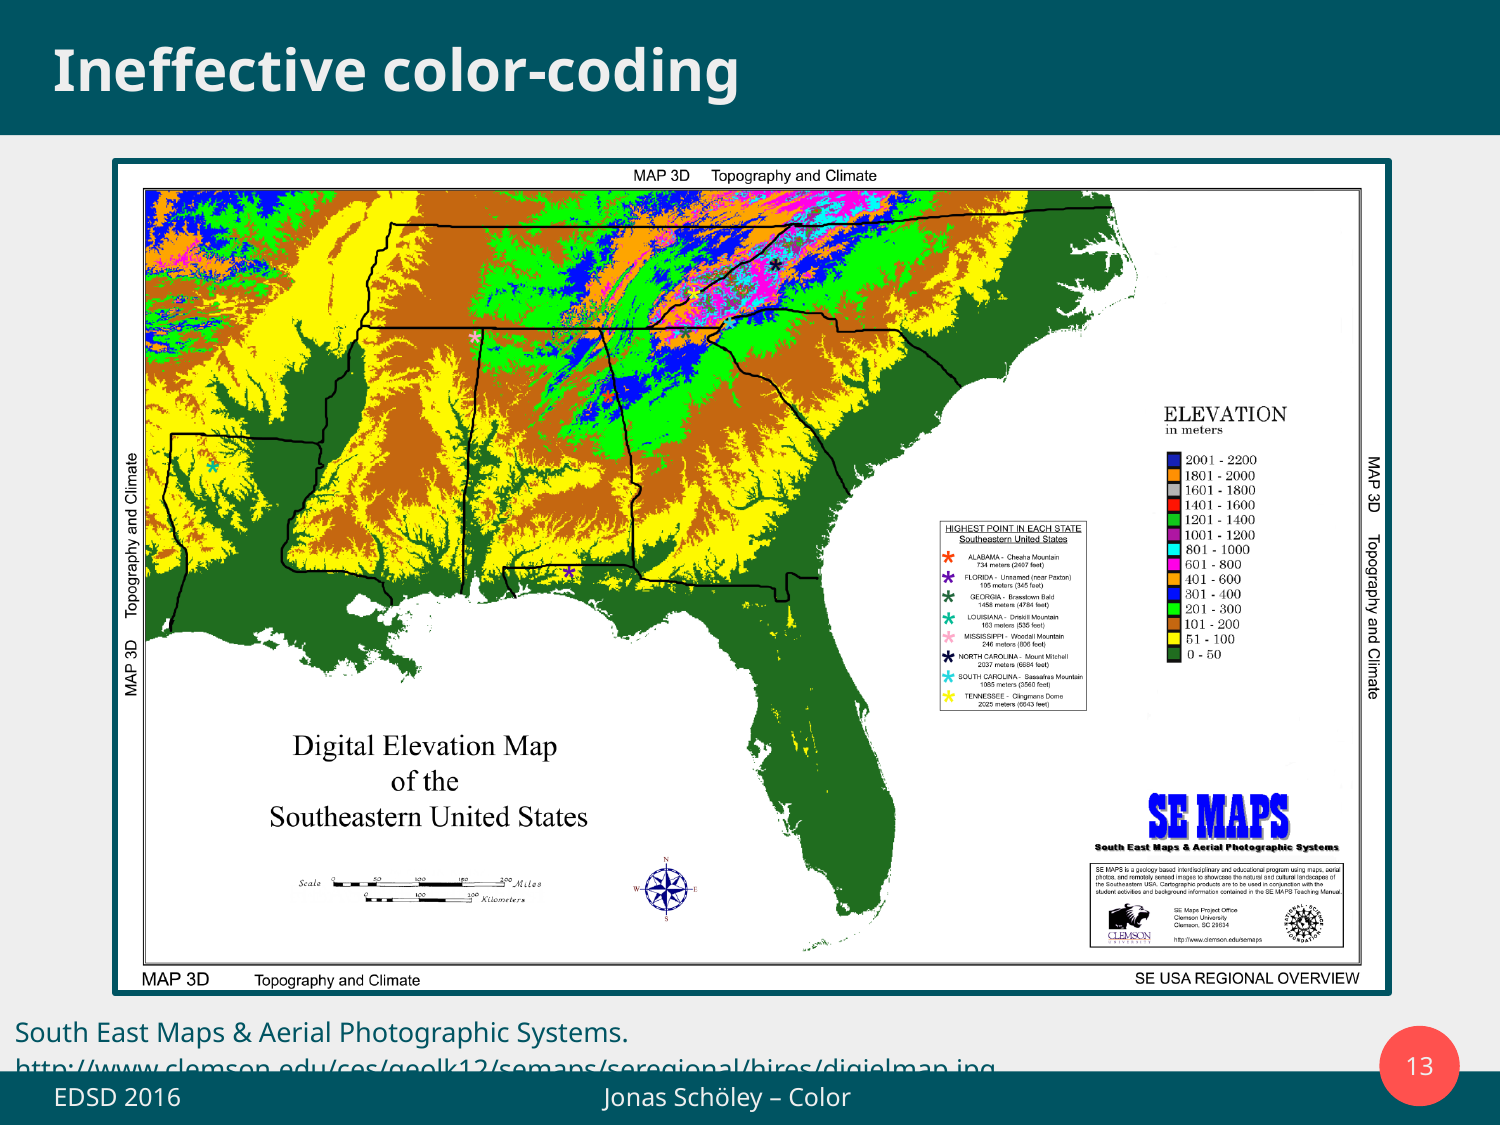

# Ineffective color-coding
South East Maps & Aerial Photographic Systems. http://www.clemson.edu/ces/geolk12/semaps/seregional/hires/digielmap.jpg
13
EDSD 2016
Jonas Schöley – Color